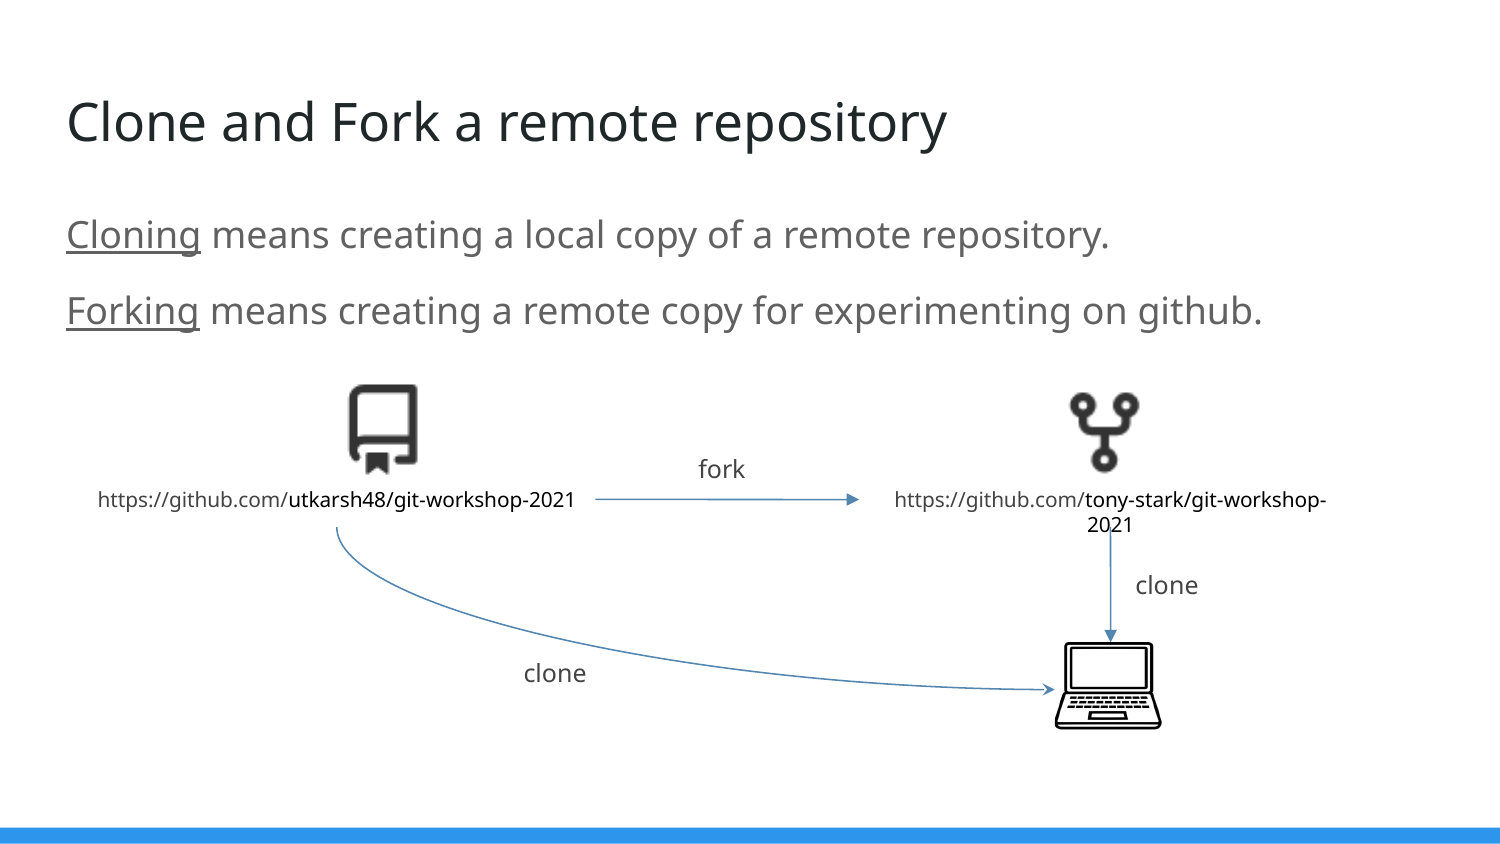

# Clone and Fork a remote repository
Cloning means creating a local copy of a remote repository.
Forking means creating a remote copy for experimenting on github.
fork
https://github.com/utkarsh48/git-workshop-2021
https://github.com/tony-stark/git-workshop-2021
clone
clone